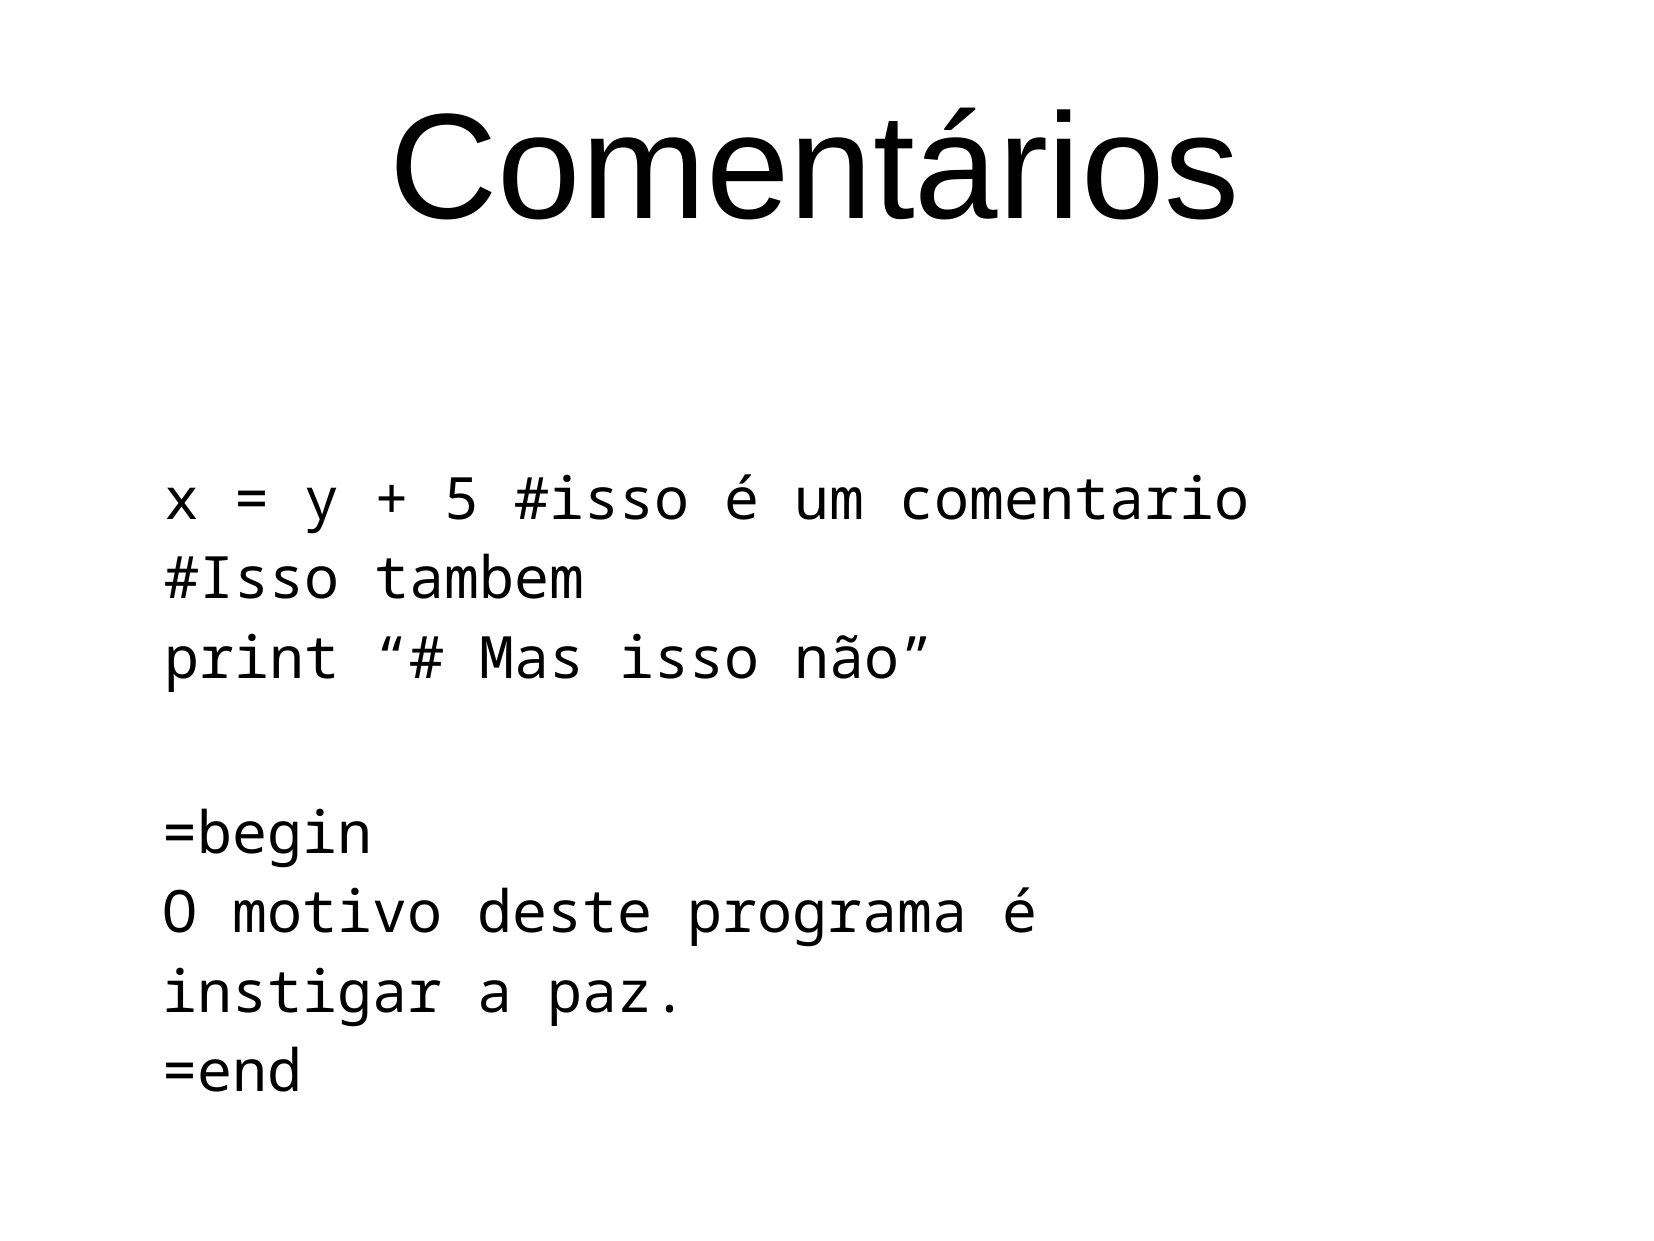

Comentários
x = y + 5 #isso é um comentario
#Isso tambem
print “# Mas isso não”
=begin
O motivo deste programa é instigar a paz.
=end